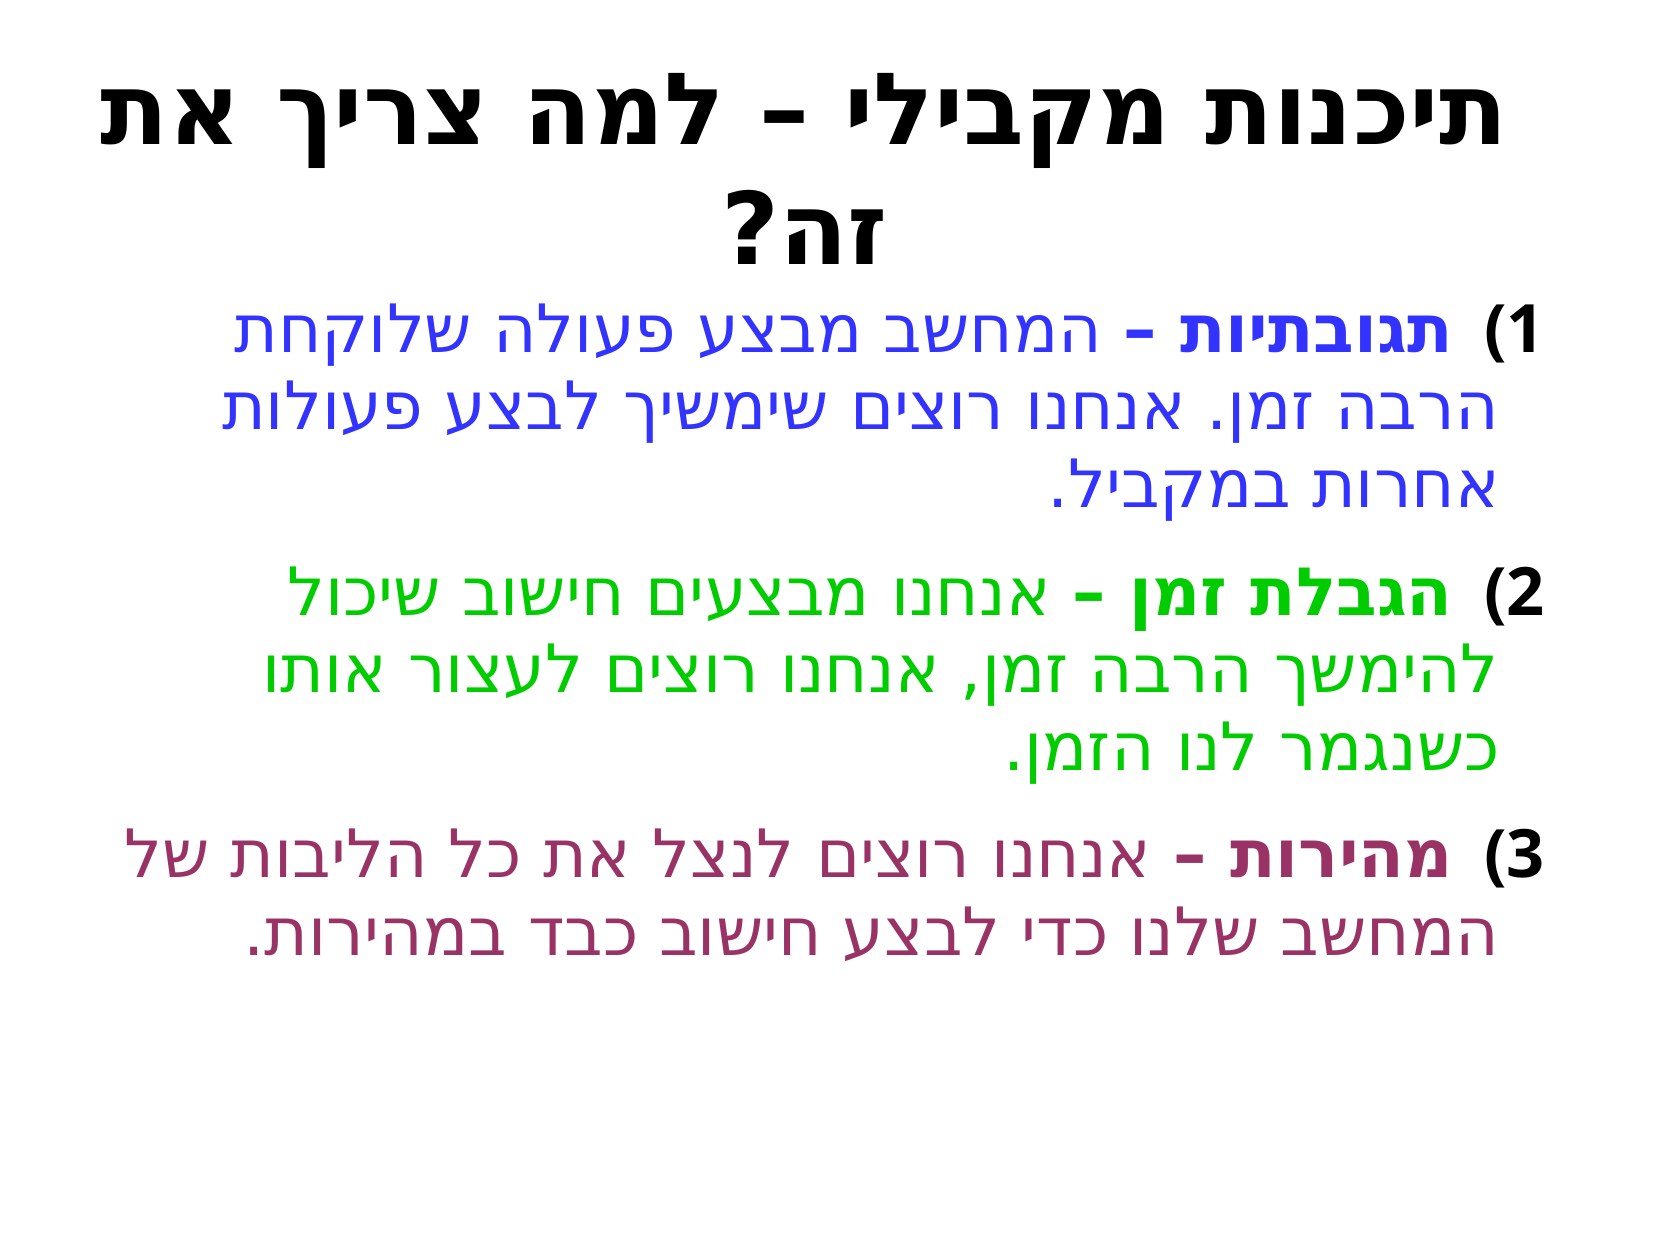

תיכנות מקבילי – למה צריך את זה?
# תגובתיות – המחשב מבצע פעולה שלוקחת הרבה זמן. אנחנו רוצים שימשיך לבצע פעולות אחרות במקביל.
 הגבלת זמן – אנחנו מבצעים חישוב שיכול להימשך הרבה זמן, אנחנו רוצים לעצור אותו כשנגמר לנו הזמן.
 מהירות – אנחנו רוצים לנצל את כל הליבות של המחשב שלנו כדי לבצע חישוב כבד במהירות.